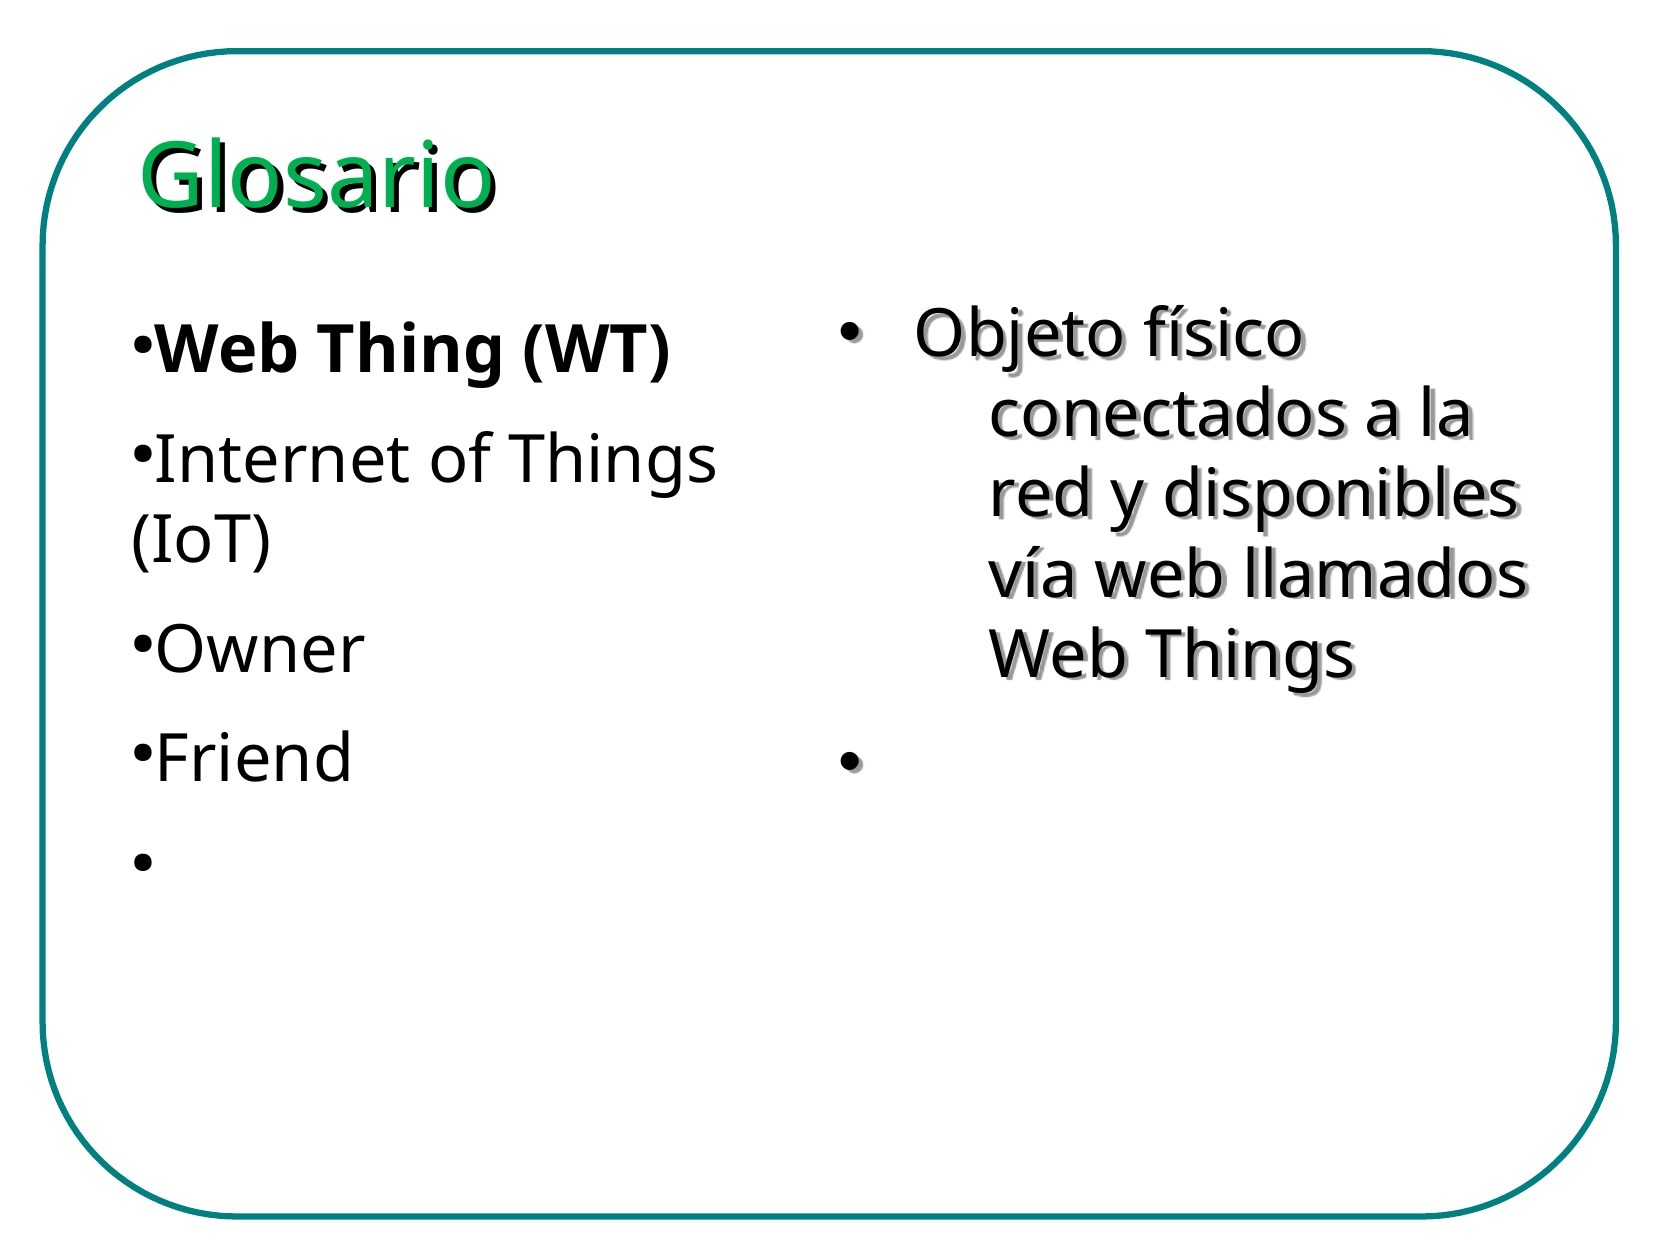

# Glosario
Objeto físico conectados a la red y disponibles vía web llamados Web Things
Web Thing (WT)
Internet of Things (IoT)
Owner
Friend